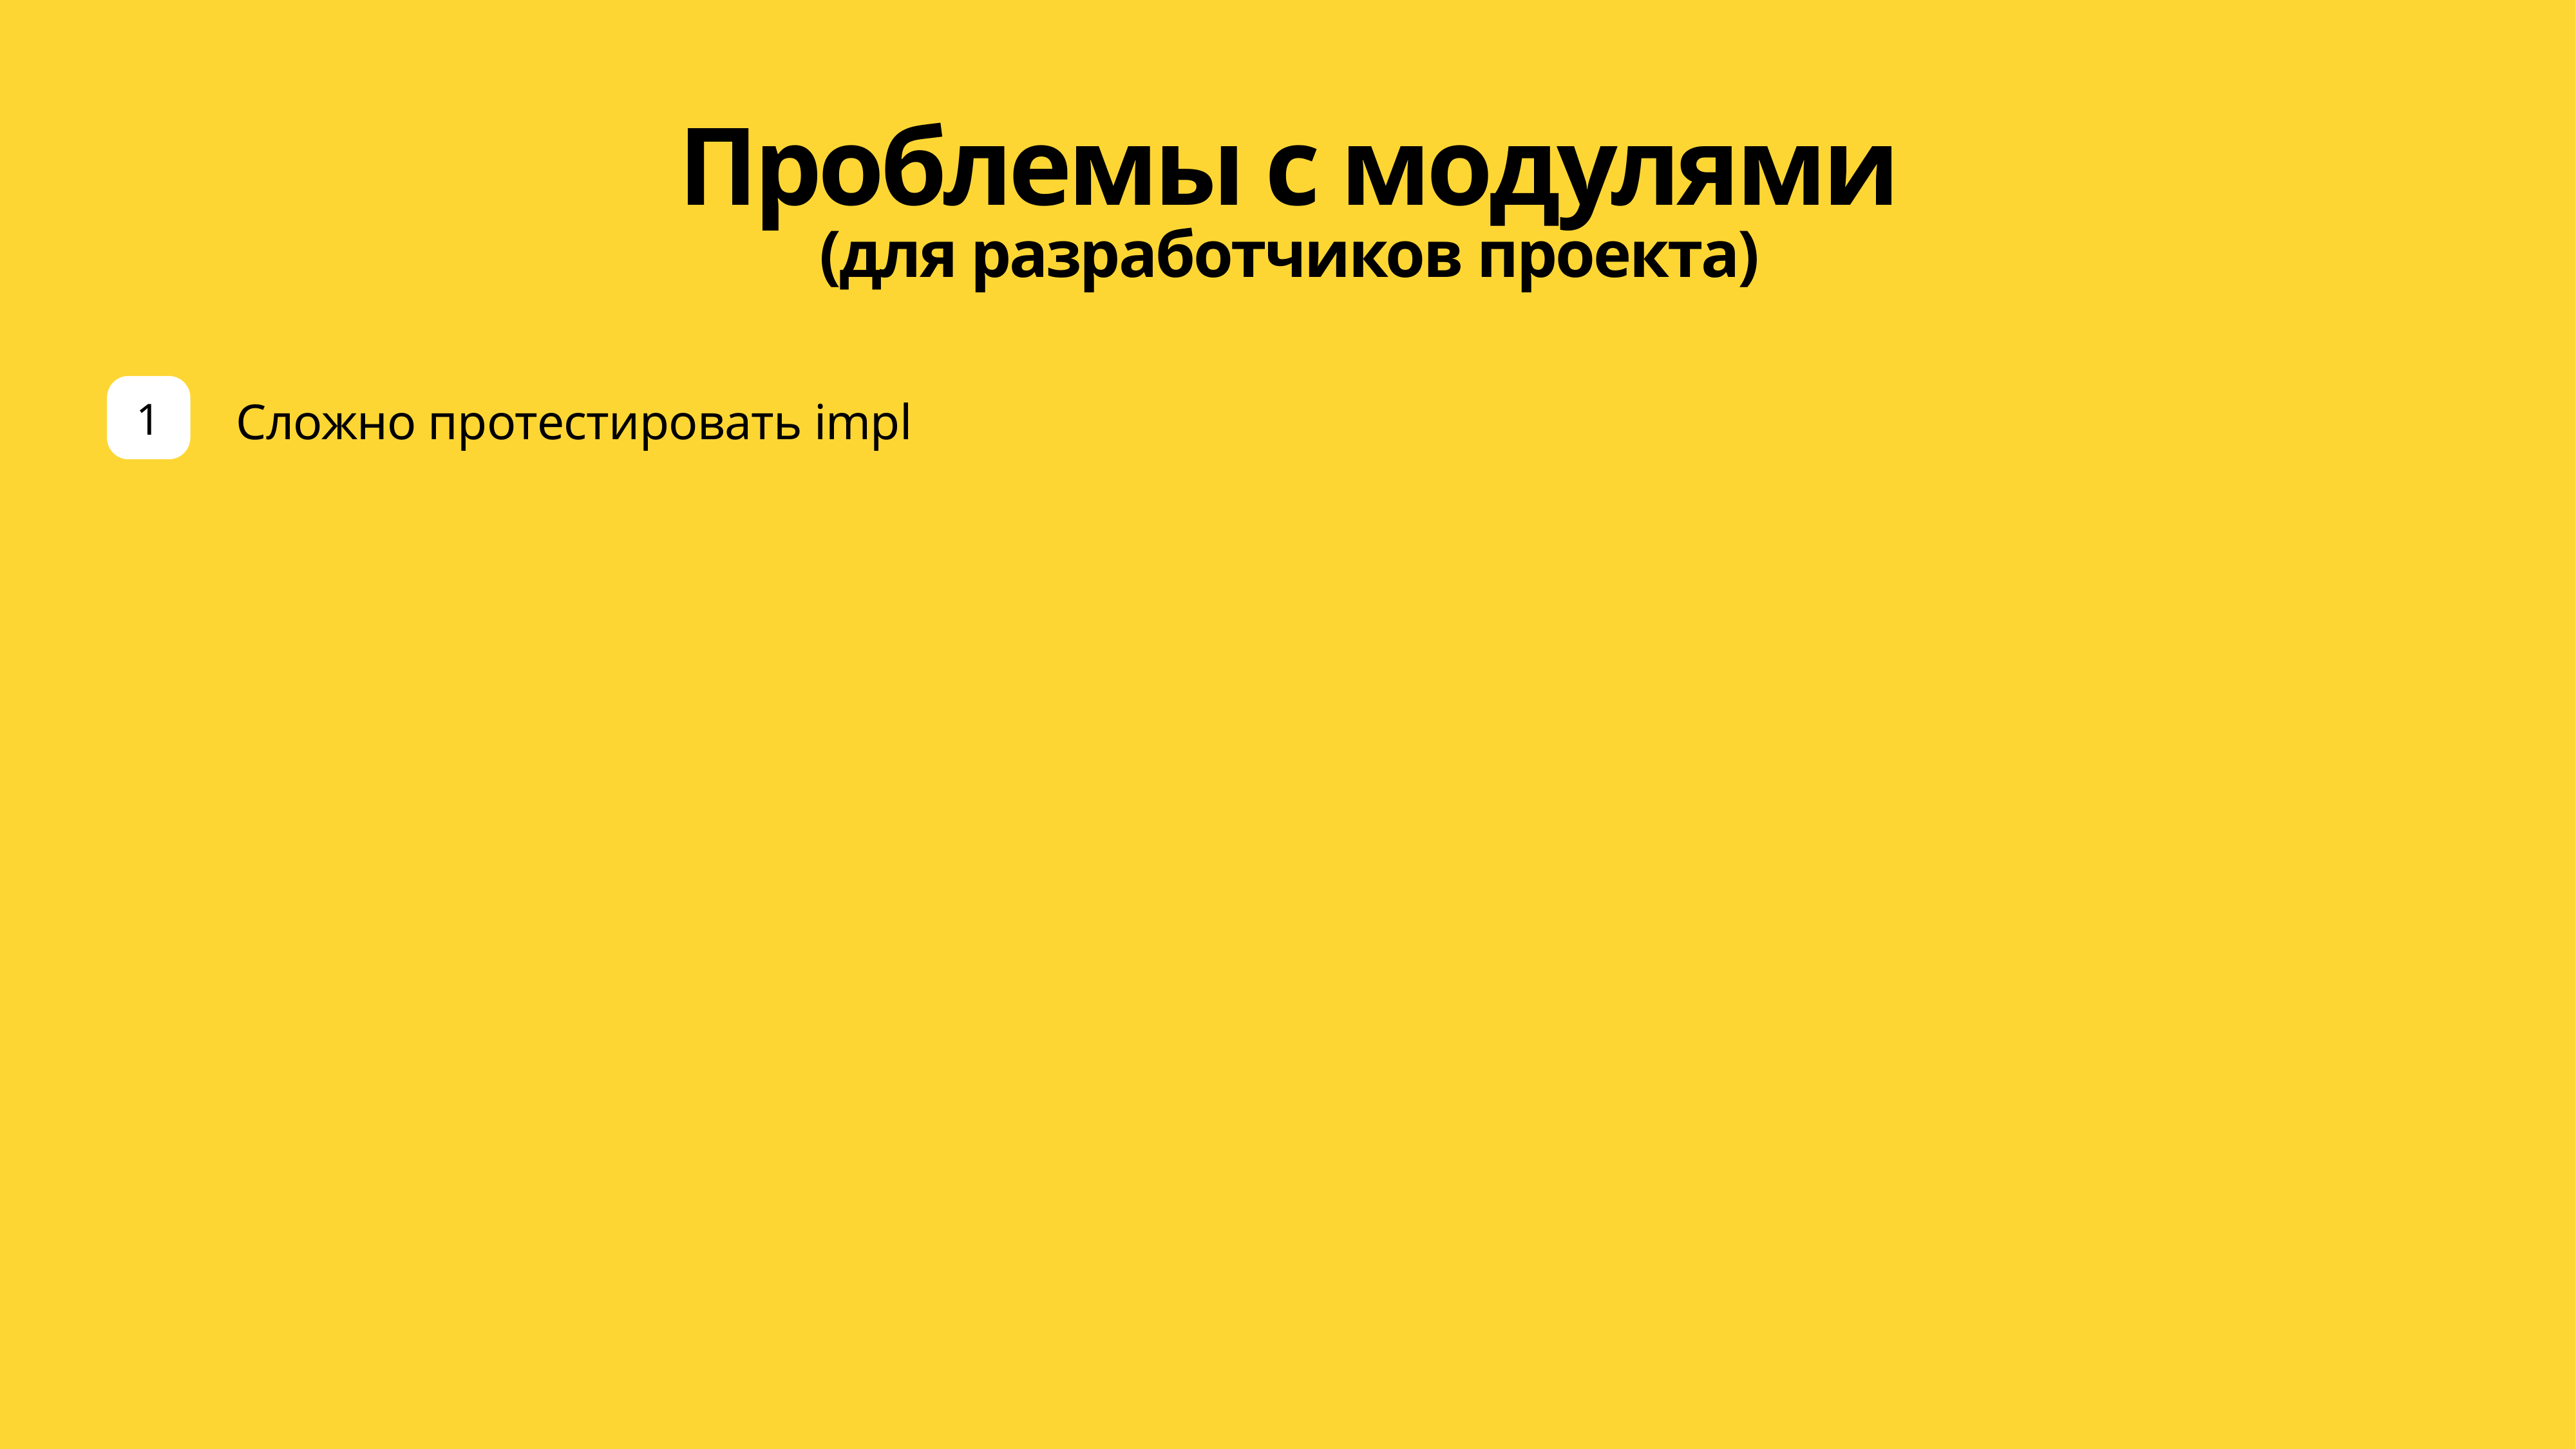

Проблемы с модулями
# (для разработчиков проекта)
1
Сложно протестировать impl